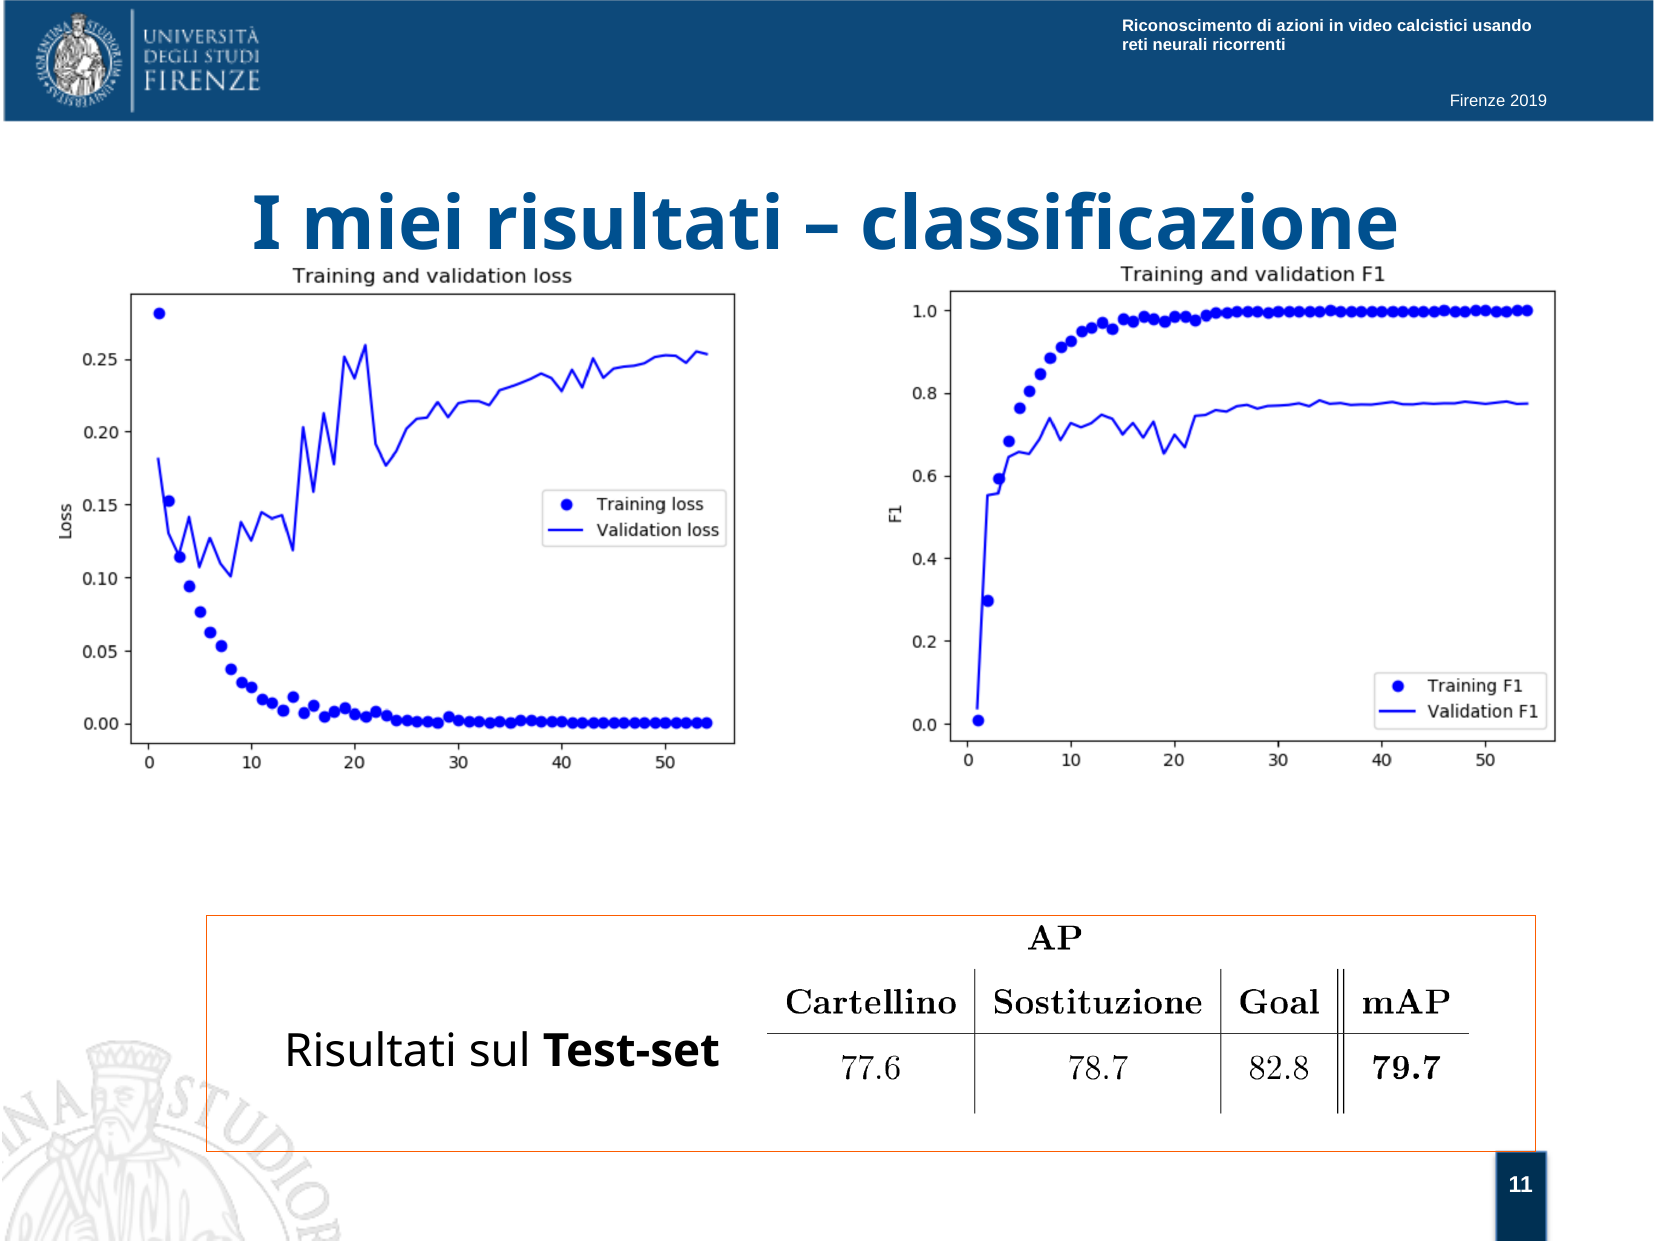

Riconoscimento di azioni in video calcistici usando reti neurali ricorrenti
Firenze 2019
I miei risultati – classificazione
Risultati sul Test-set
11